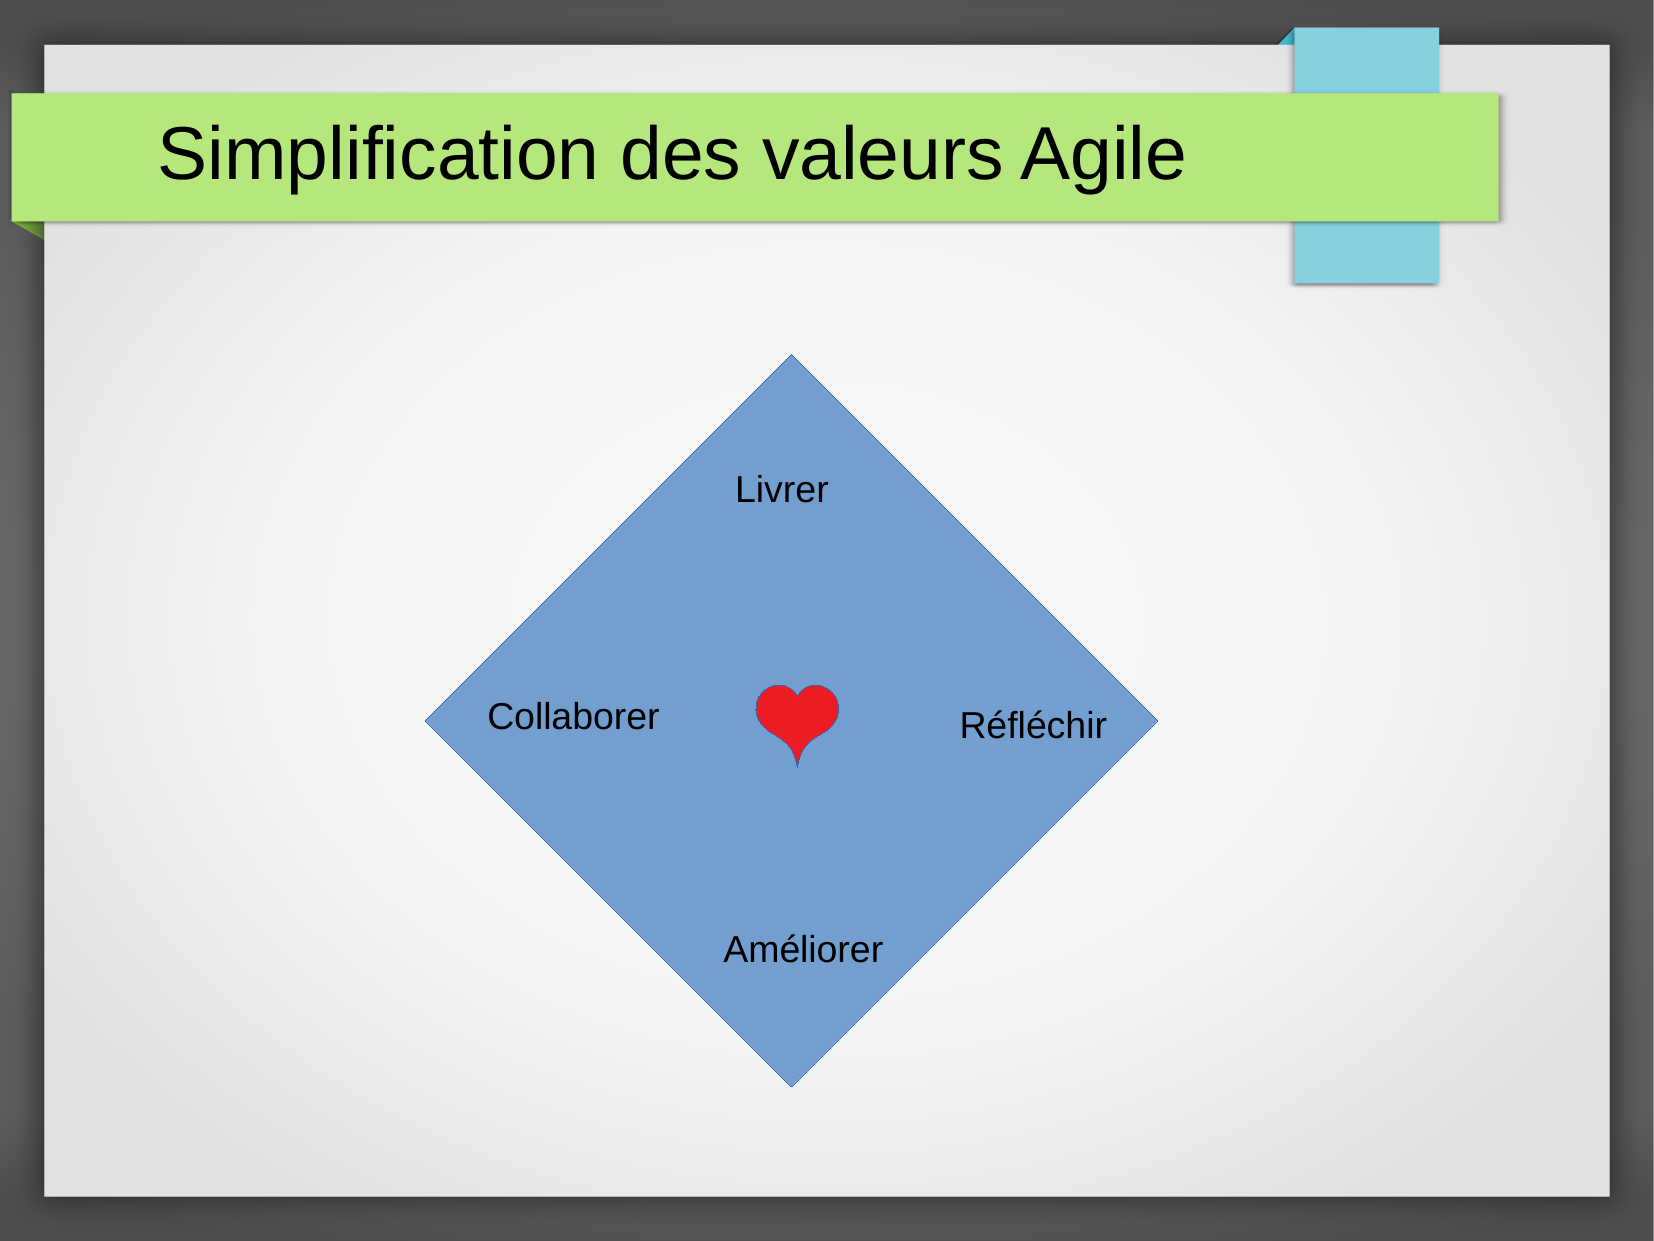

# Simplification des valeurs Agile
Livrer
Collaborer
Réfléchir
Améliorer